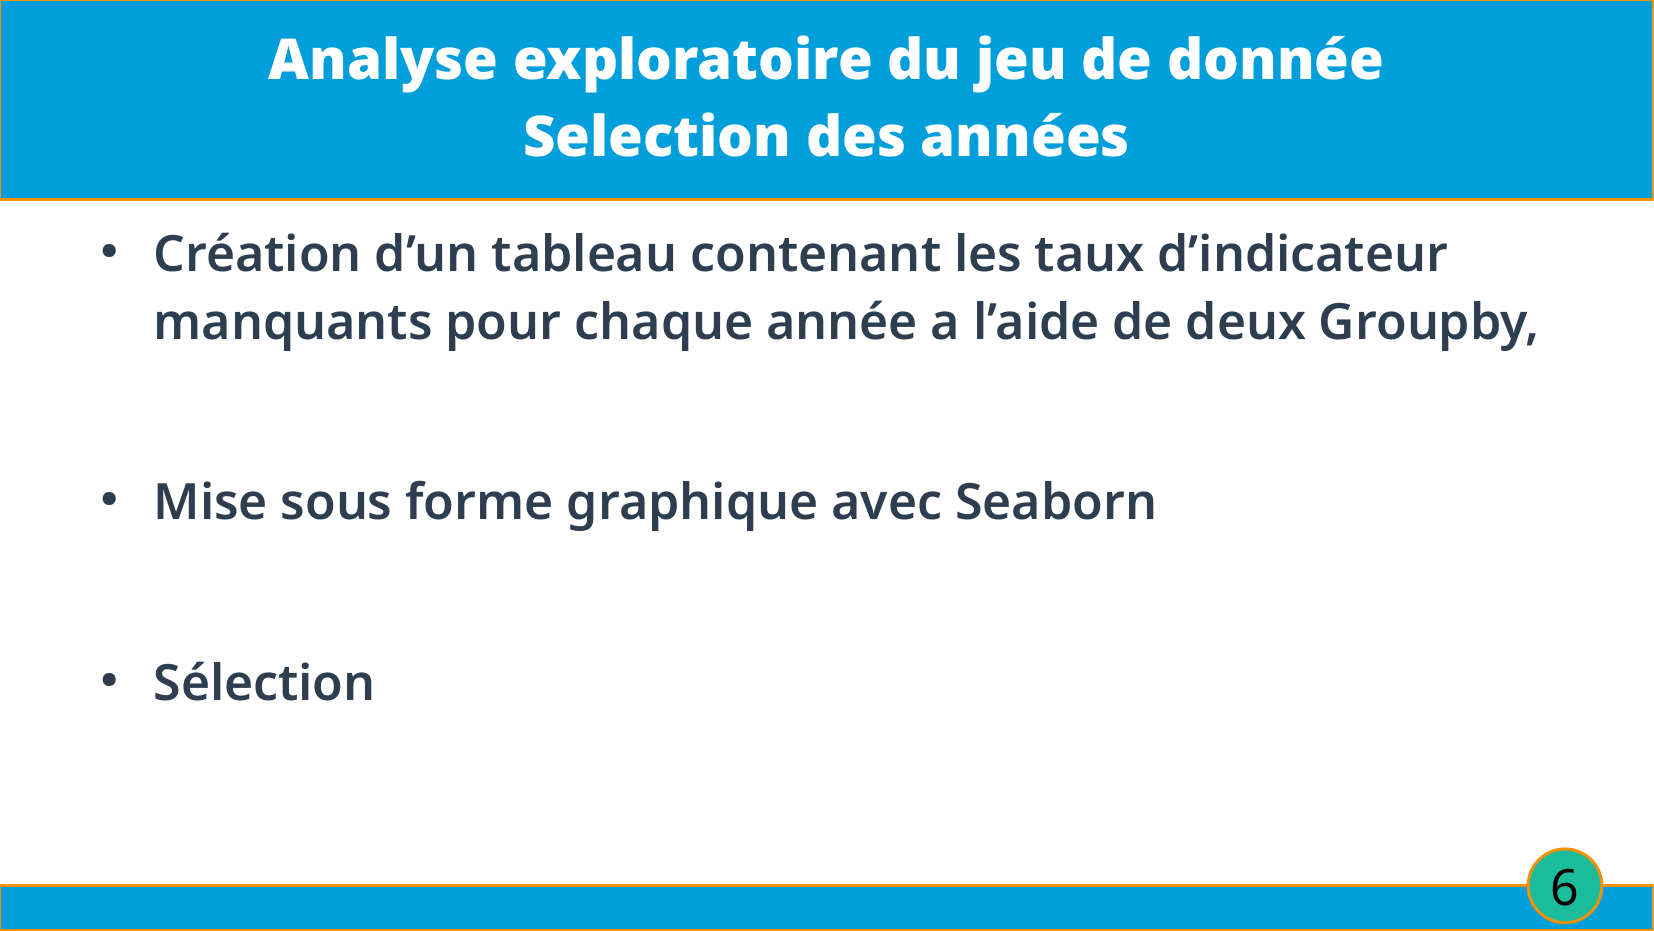

# Analyse exploratoire du jeu de donnée Selection des années
Création d’un tableau contenant les taux d’indicateur manquants pour chaque année a l’aide de deux Groupby,
Mise sous forme graphique avec Seaborn
Sélection